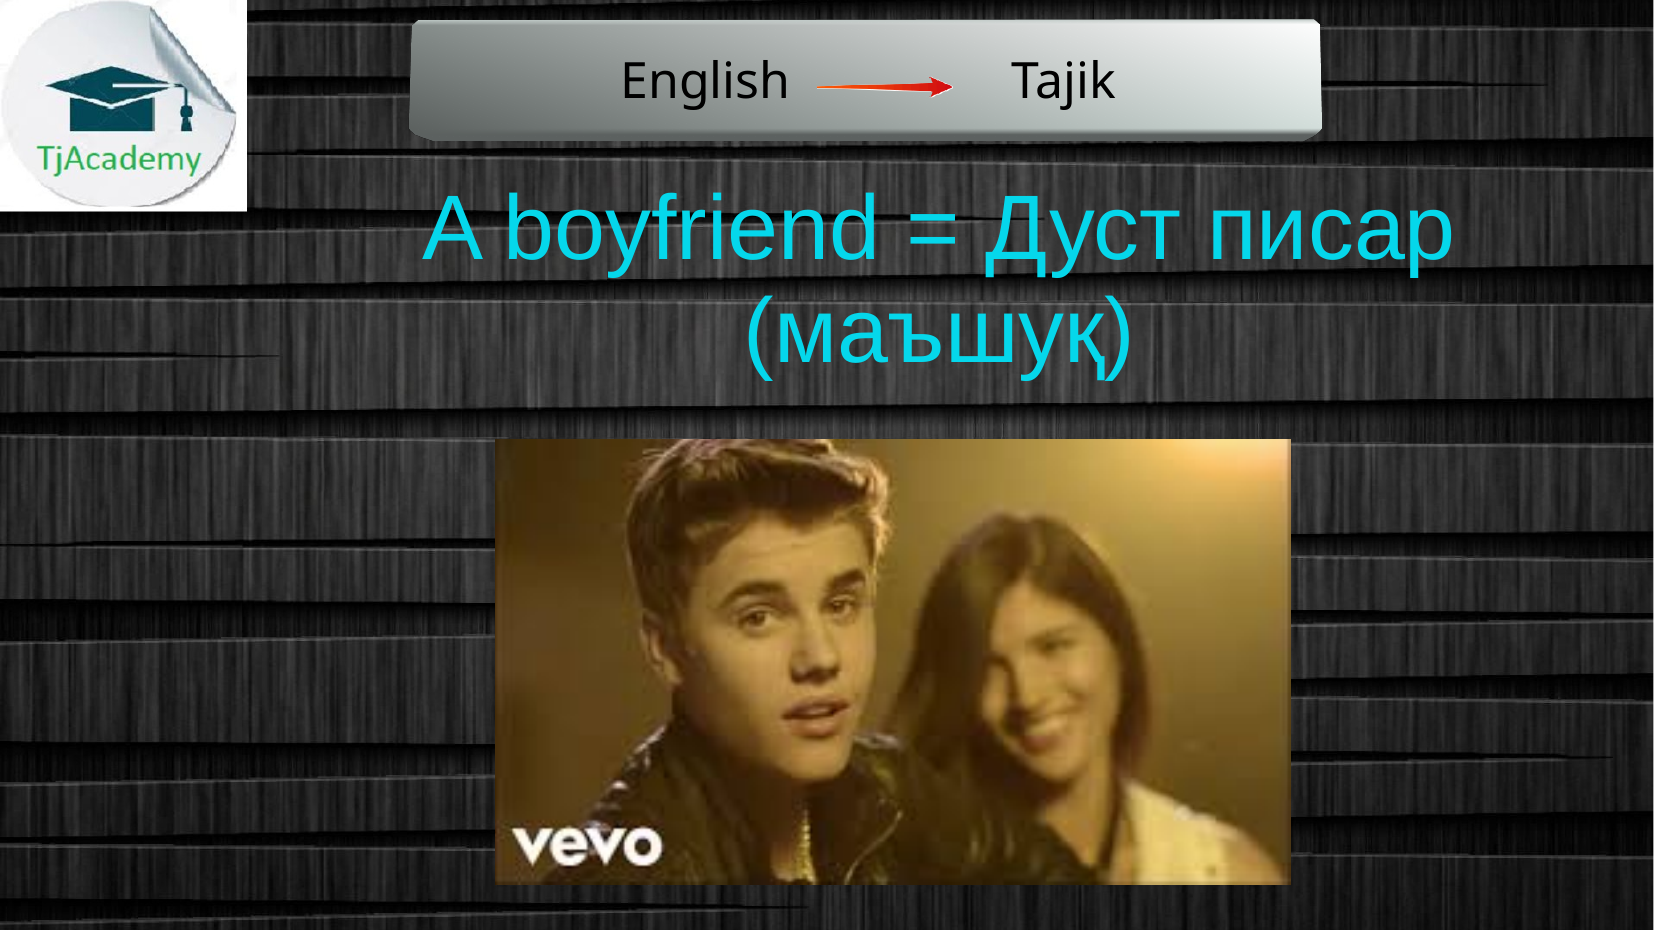

English Tajik
#
A boyfriend = Дуст писар
(маъшуқ)